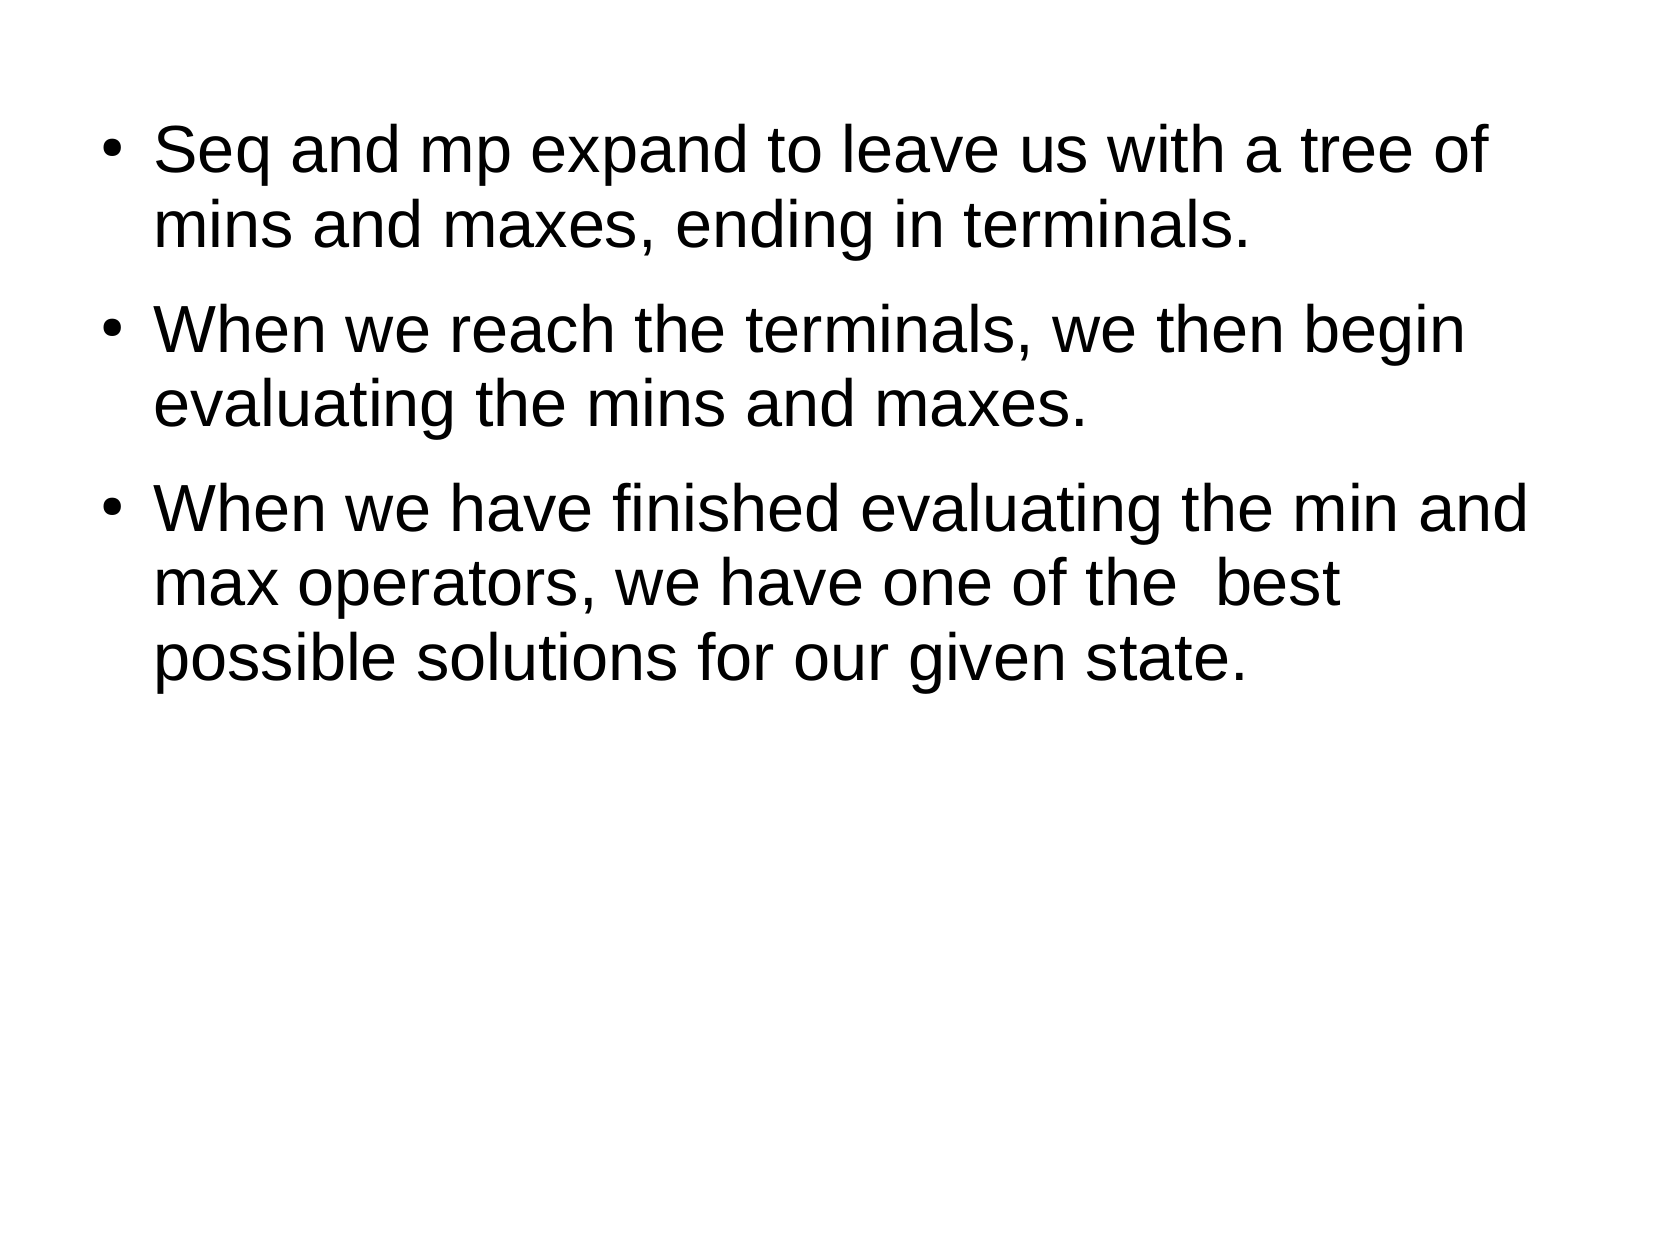

# Seq and mp expand to leave us with a tree of mins and maxes, ending in terminals.
When we reach the terminals, we then begin evaluating the mins and maxes.
When we have finished evaluating the min and max operators, we have one of the best possible solutions for our given state.